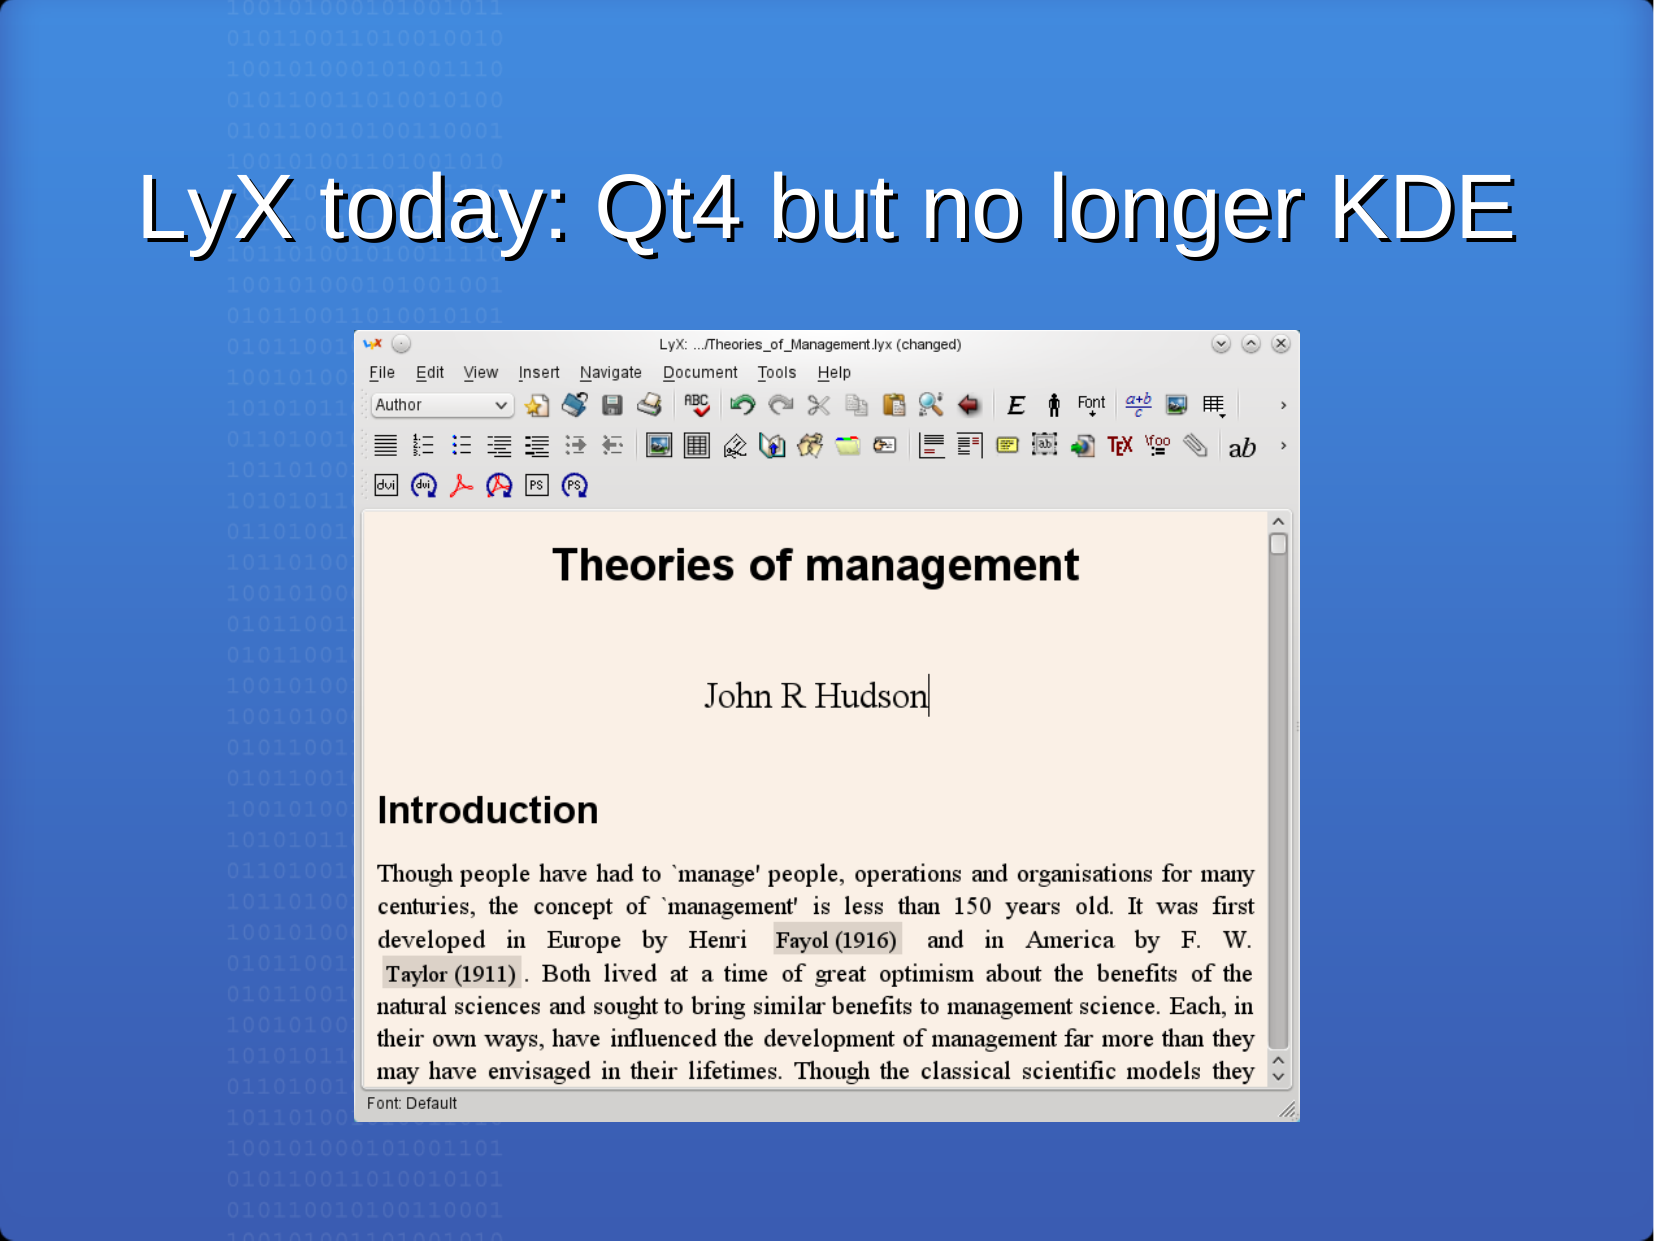

# LyX today: Qt4 but no longer KDE